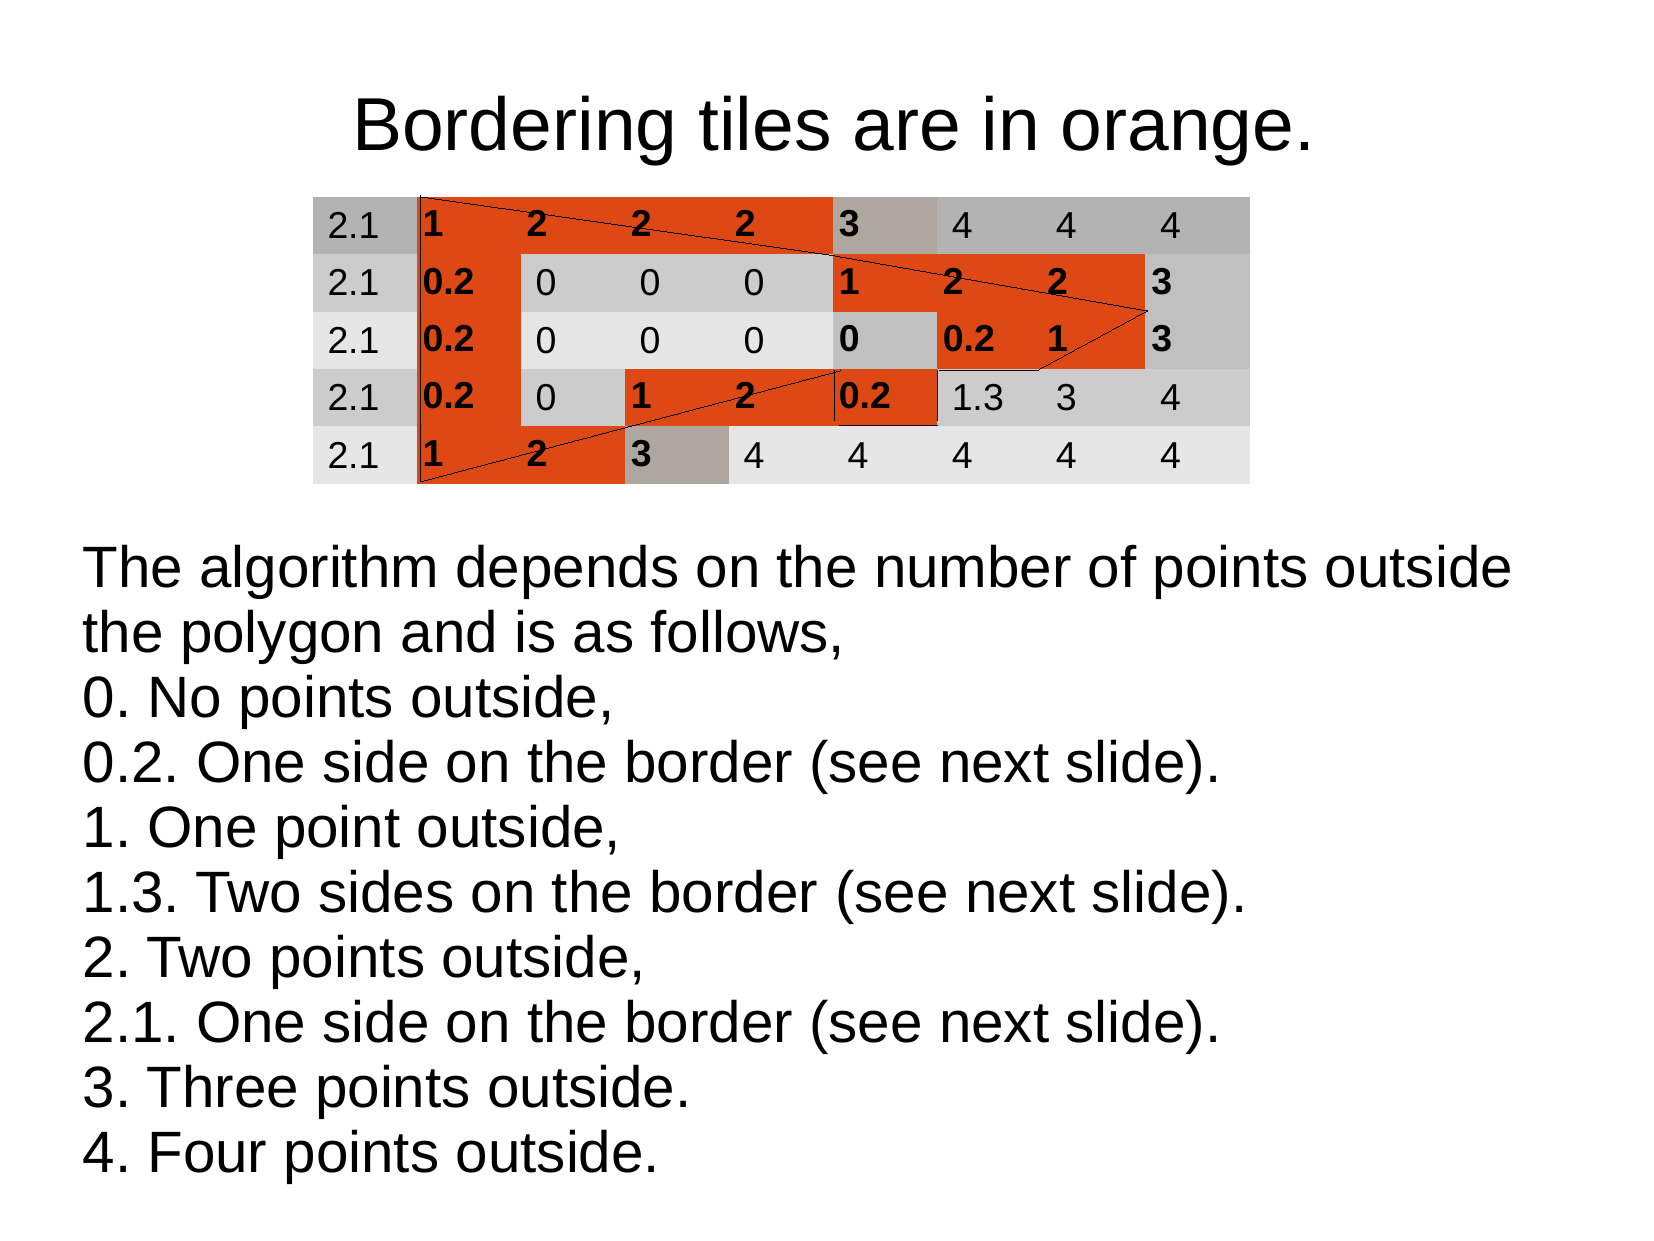

# Bordering tiles are in orange.
| 2.1 | 1 | 2 | 2 | 2 | 3 | 4 | 4 | 4 |
| --- | --- | --- | --- | --- | --- | --- | --- | --- |
| 2.1 | 0.2 | 0 | 0 | 0 | 1 | 2 | 2 | 3 |
| 2.1 | 0.2 | 0 | 0 | 0 | 0 | 0.2 | 1 | 3 |
| 2.1 | 0.2 | 0 | 1 | 2 | 0.2 | 1.3 | 3 | 4 |
| 2.1 | 1 | 2 | 3 | 4 | 4 | 4 | 4 | 4 |
The algorithm depends on the number of points outside the polygon and is as follows,
0. No points outside,
0.2. One side on the border (see next slide).
1. One point outside,
1.3. Two sides on the border (see next slide).
2. Two points outside,
2.1. One side on the border (see next slide).
3. Three points outside.
4. Four points outside.